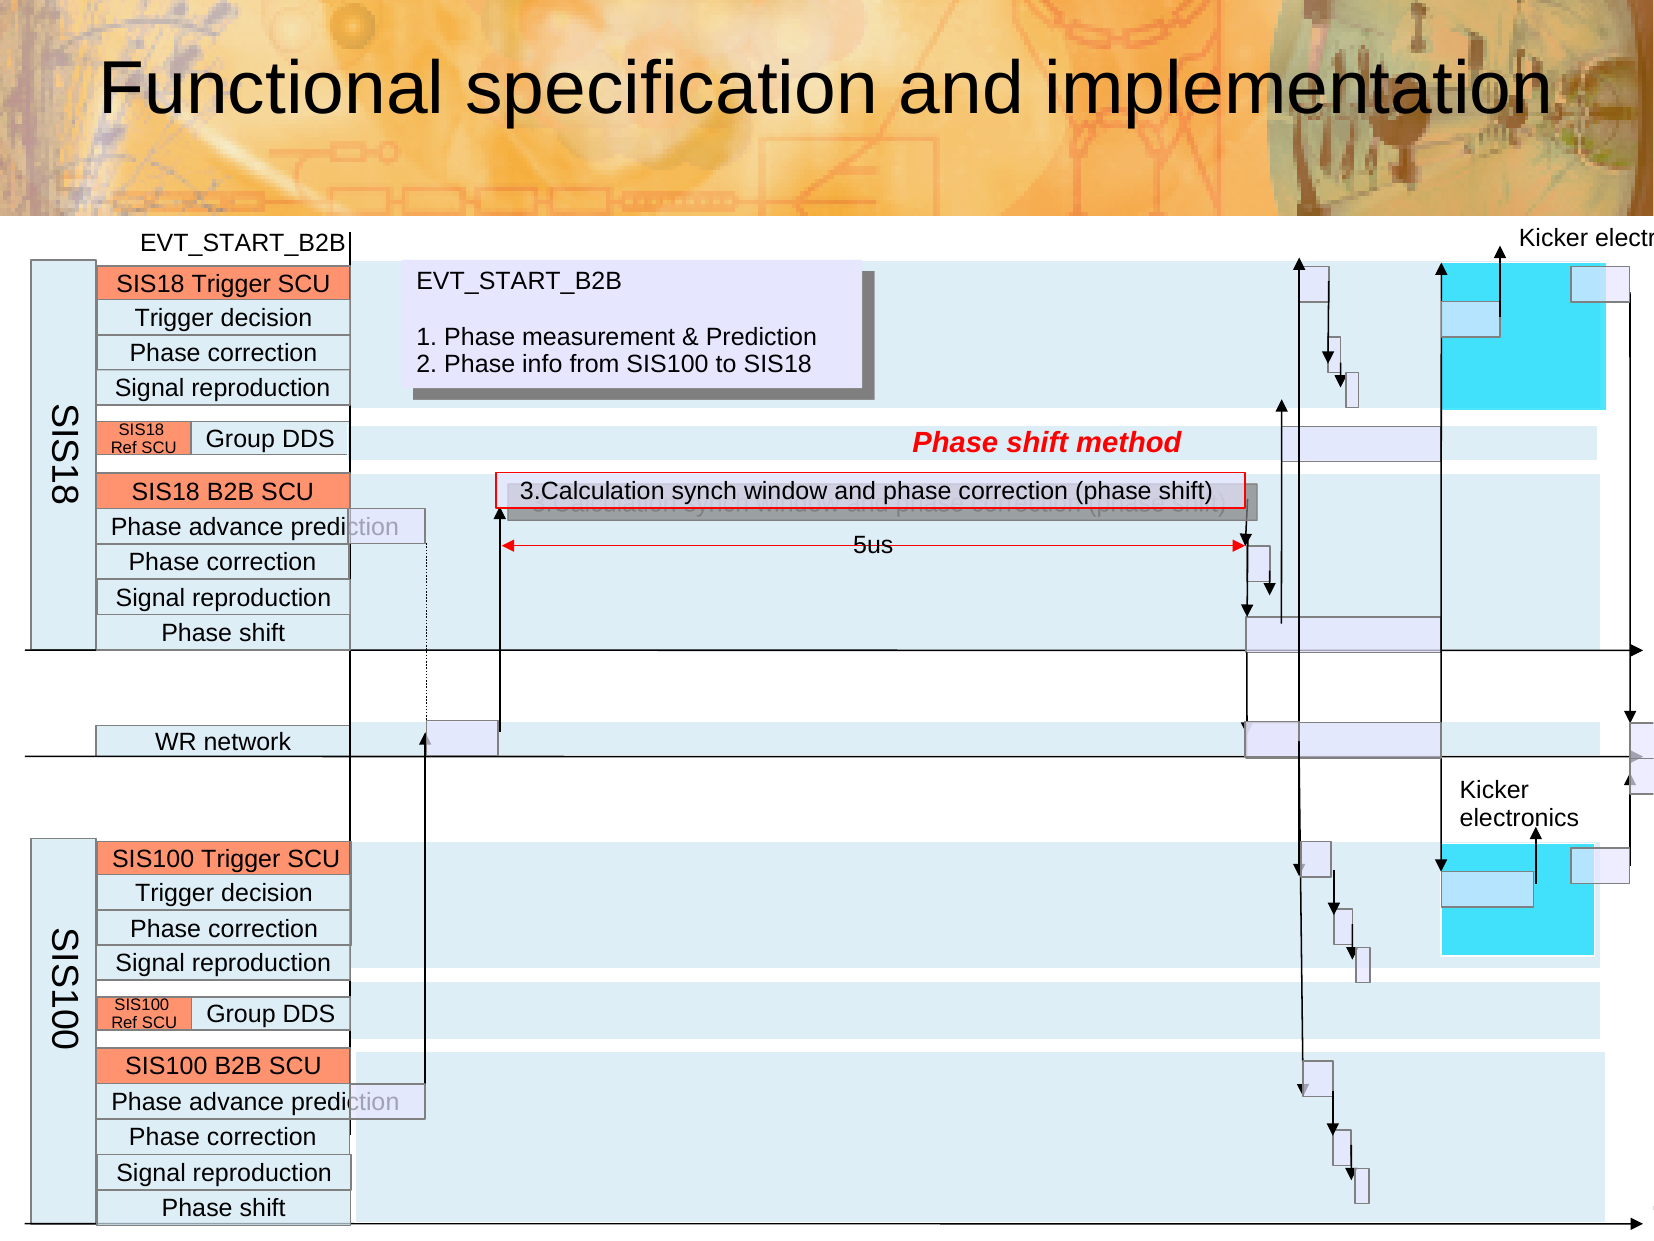

# Functional specification and implementation
Kicker electronics
EVT_START_B2B
SIS18
EVT_START_B2B
1. Phase measurement & Prediction
2. Phase info from SIS100 to SIS18
SIS18 Trigger SCU
Trigger decision
Phase correction
Signal reproduction
Phase shift method
SIS18
Ref SCU
Group DDS
3.Calculation synch window and phase correction (phase shift)
SIS18 B2B SCU
Phase advance prediction
Phase correction
Signal reproduction
Phase shift
5us
EVT_B2B_STATUS
WR network
Kicker electronics
SIS100
SIS100 Trigger SCU
Trigger decision
Phase correction
Signal reproduction
SIS100
Ref SCU
Group DDS
SIS100 B2B SCU
Phase advance prediction
Phase correction
Signal reproduction
Phase shift
May 23, 2016 | GSI | CSCO & PBRF | Jiaoni Bai & Thibault Ferrand |
18
Time
May 23, 2016 | GSI | CSCO & PBRF | Jiaoni Bai & Thibault Ferrand |